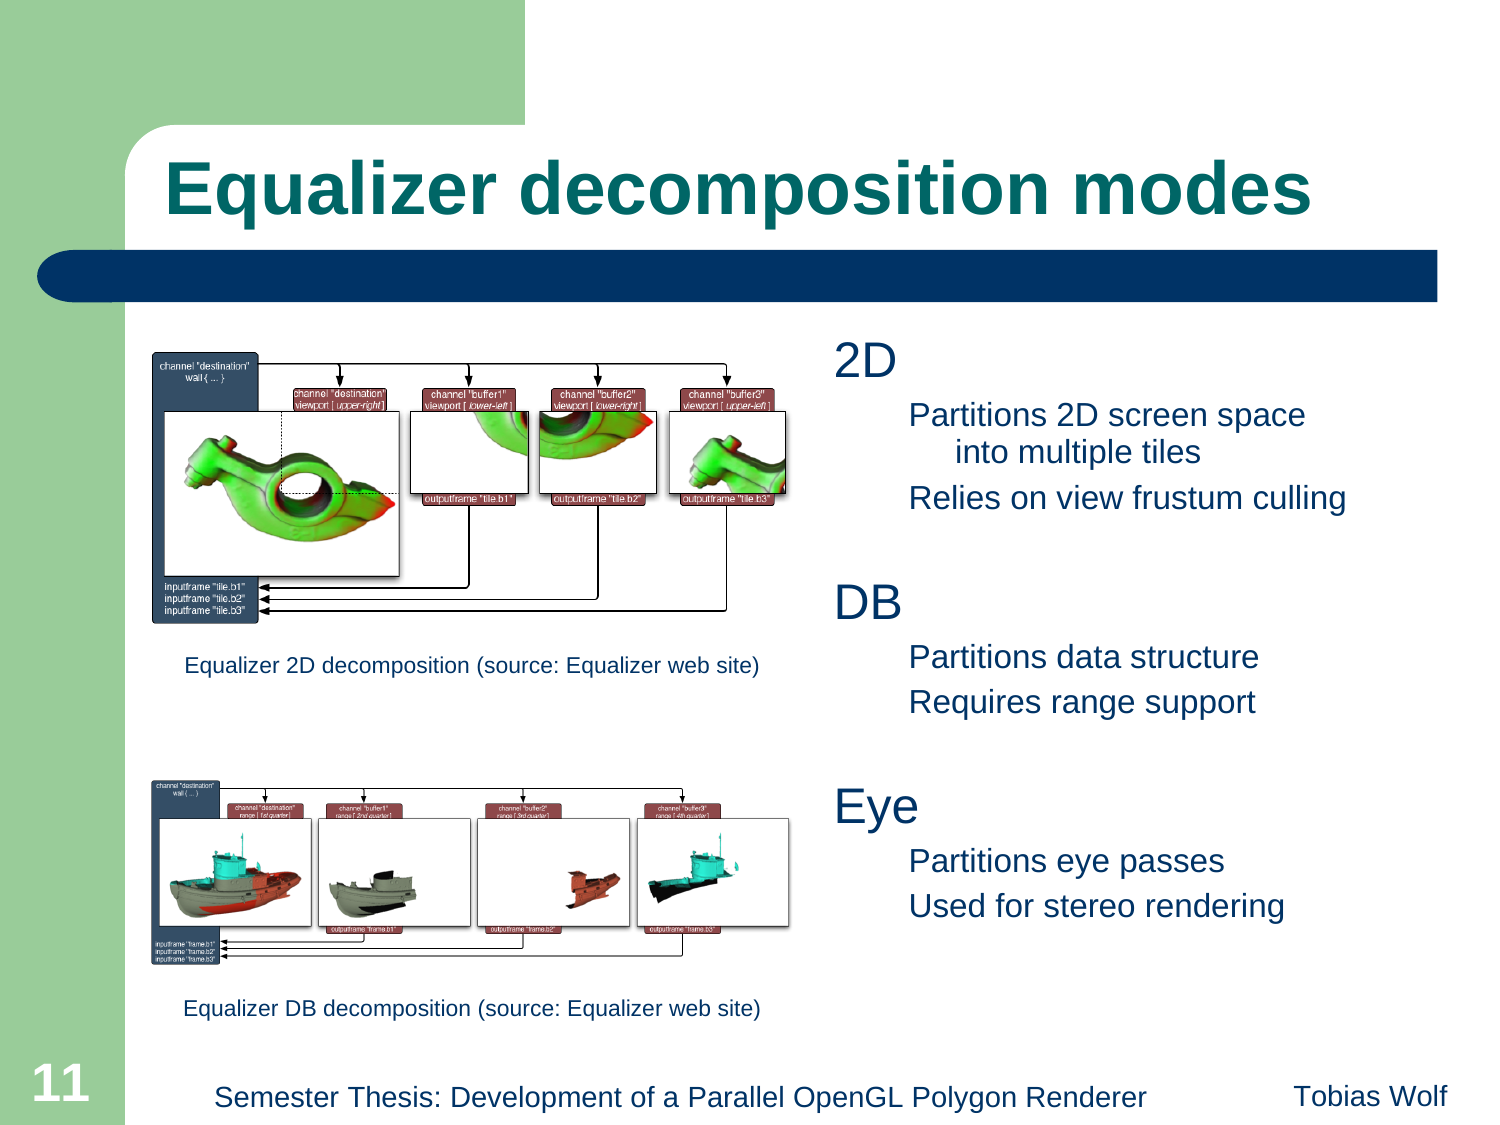

# Equalizer decomposition modes
2D
Partitions 2D screen space
into multiple tiles
Relies on view frustum culling
DB
Partitions data structure
Requires range support
Eye
Partitions eye passes
Used for stereo rendering
Equalizer 2D decomposition (source: Equalizer web site)
11
Equalizer DB decomposition (source: Equalizer web site)
Tobias Wolf
Semester Thesis: Development of a Parallel OpenGL Polygon Renderer